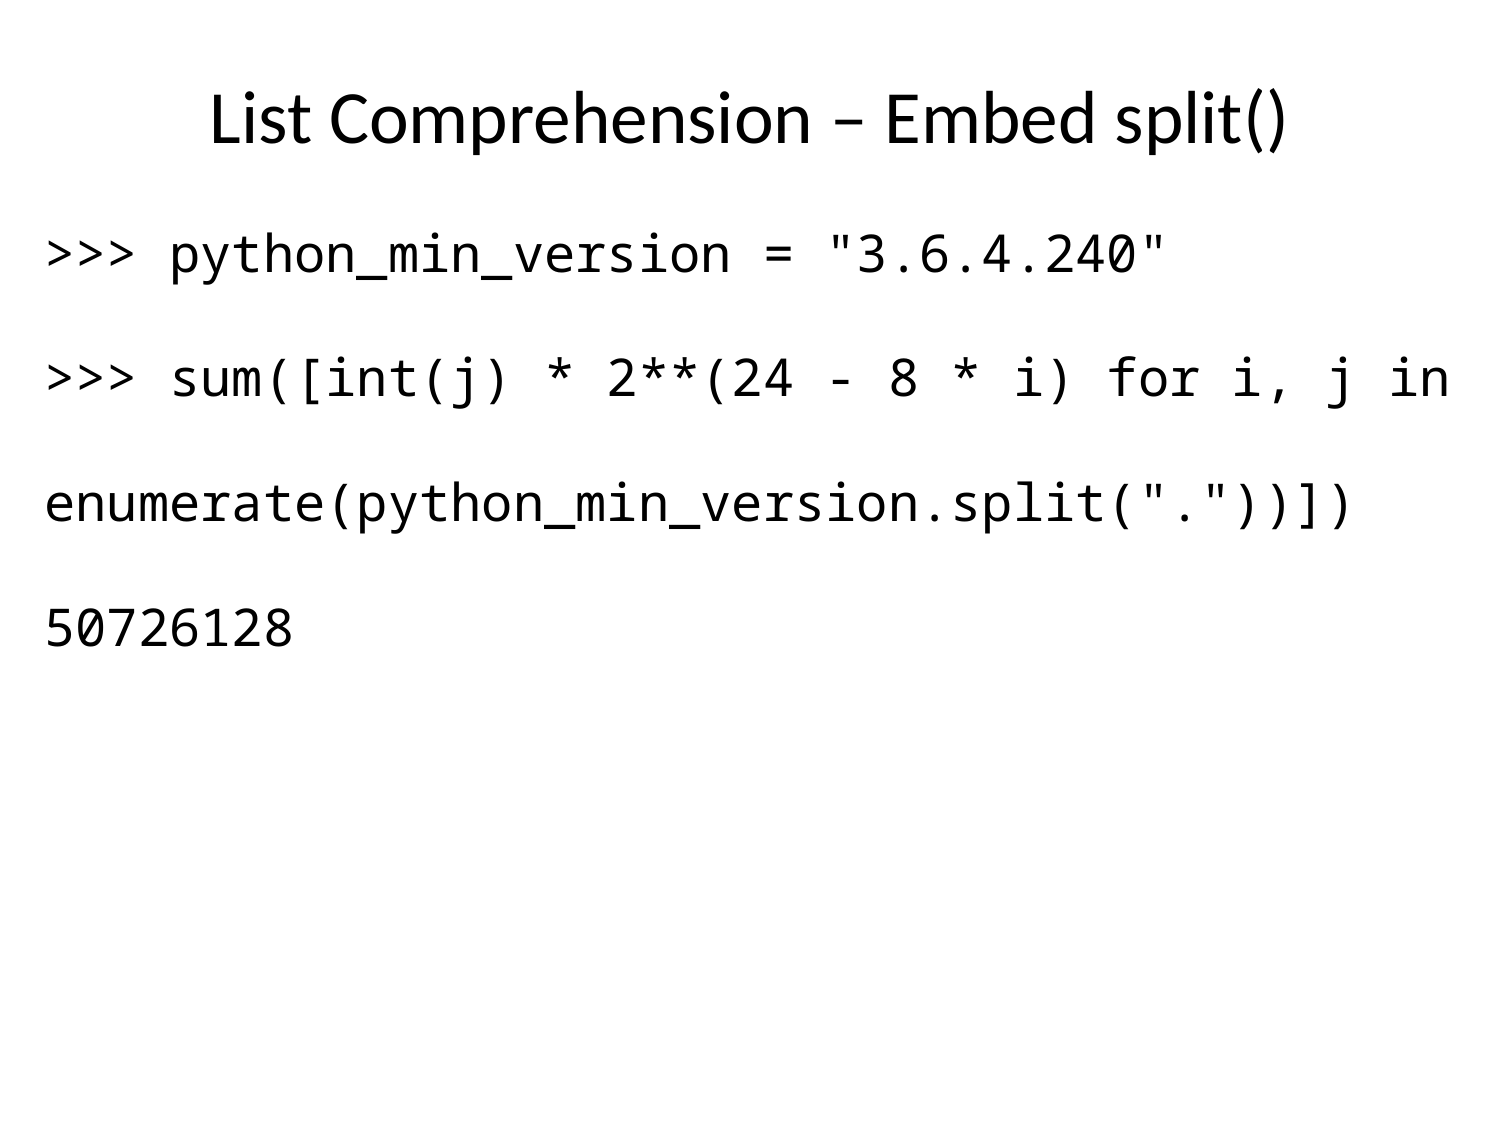

# List Comprehension – Embed split()
>>> python_min_version = "3.6.4.240"
>>> sum([int(j) * 2**(24 - 8 * i) for i, j in
 enumerate(python_min_version.split("."))])
50726128